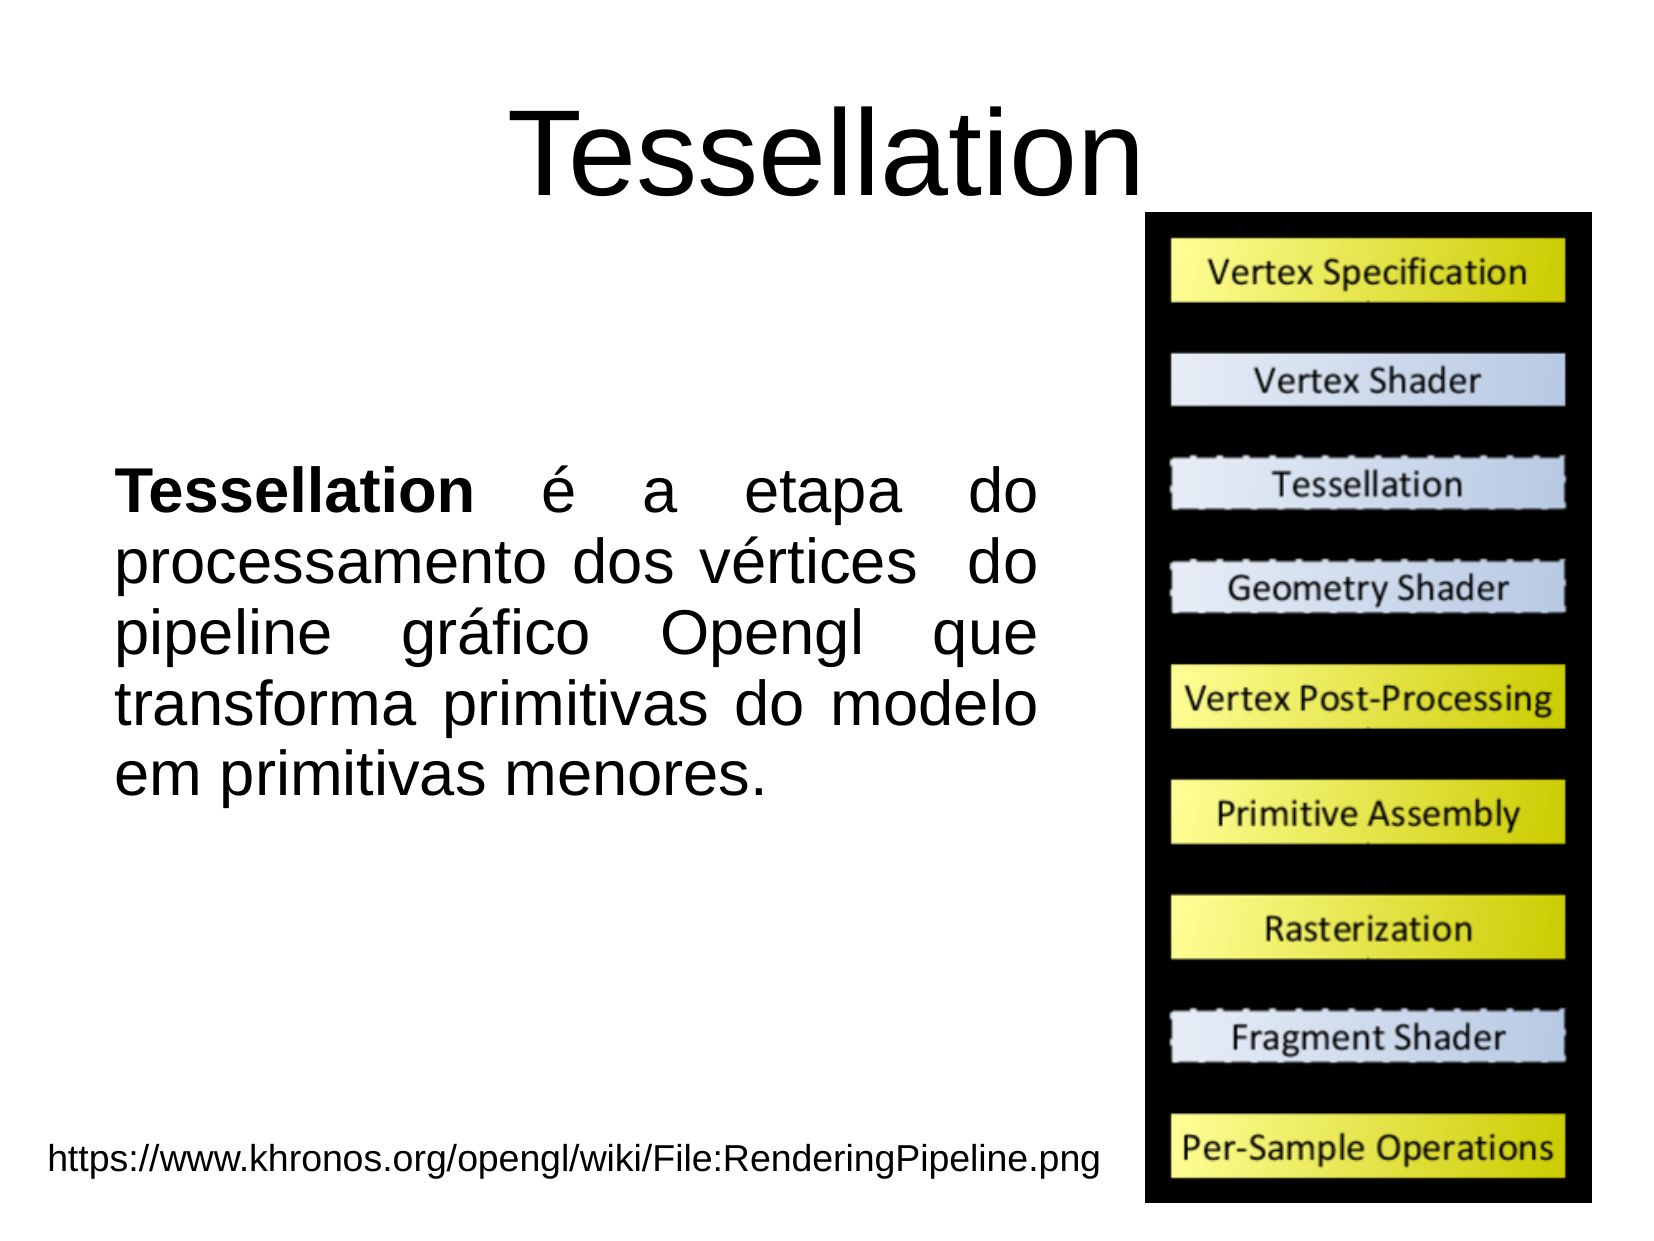

# Tessellation
Tessellation é a etapa do processamento dos vértices do pipeline gráfico Opengl que transforma primitivas do modelo em primitivas menores.
https://www.khronos.org/opengl/wiki/File:RenderingPipeline.png